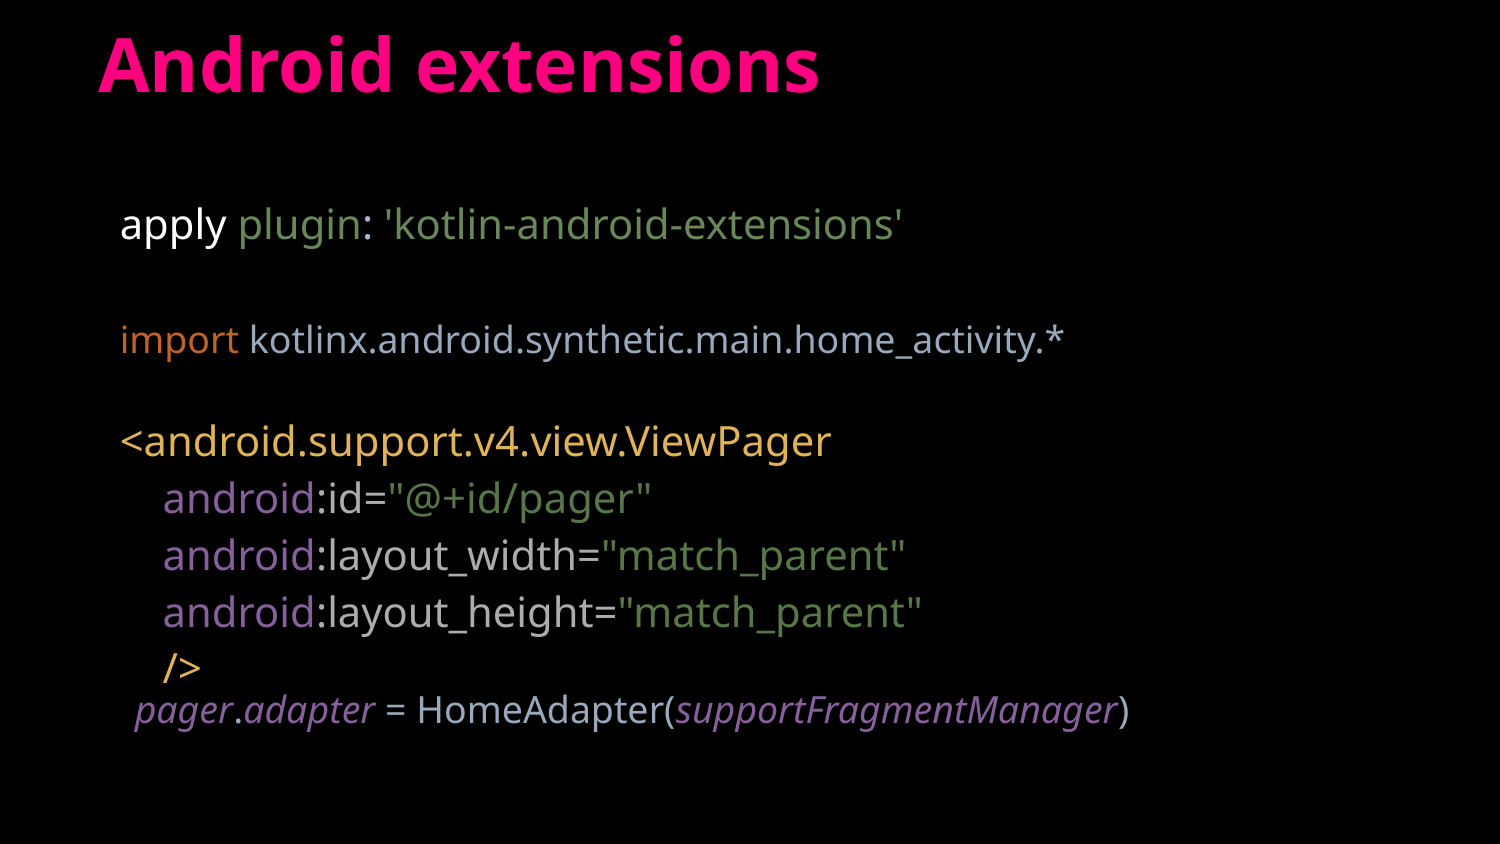

# Android extensions
apply plugin: 'kotlin-android-extensions'
import kotlinx.android.synthetic.main.home_activity.*
<android.support.v4.view.ViewPager
 android:id="@+id/pager"
 android:layout_width="match_parent"
 android:layout_height="match_parent"
 />
pager.adapter = HomeAdapter(supportFragmentManager)